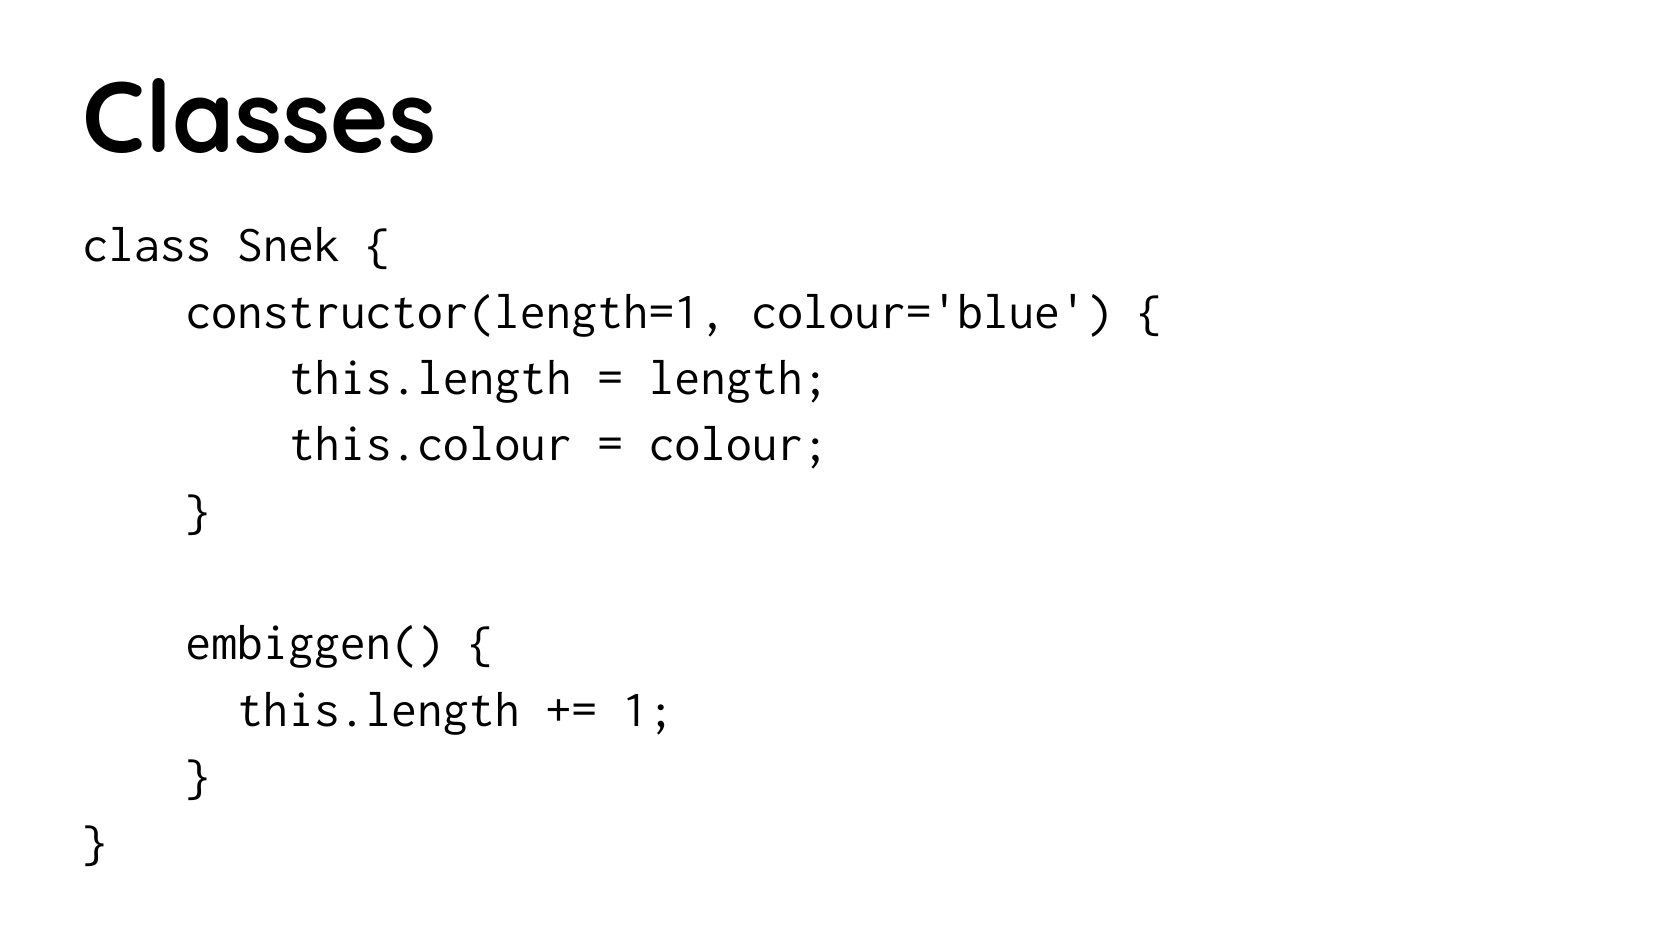

# Classes
class Snek {
 constructor(length=1, colour='blue') {
 this.length = length;
 this.colour = colour;
 }
 embiggen() {
 this.length += 1;
 }
}